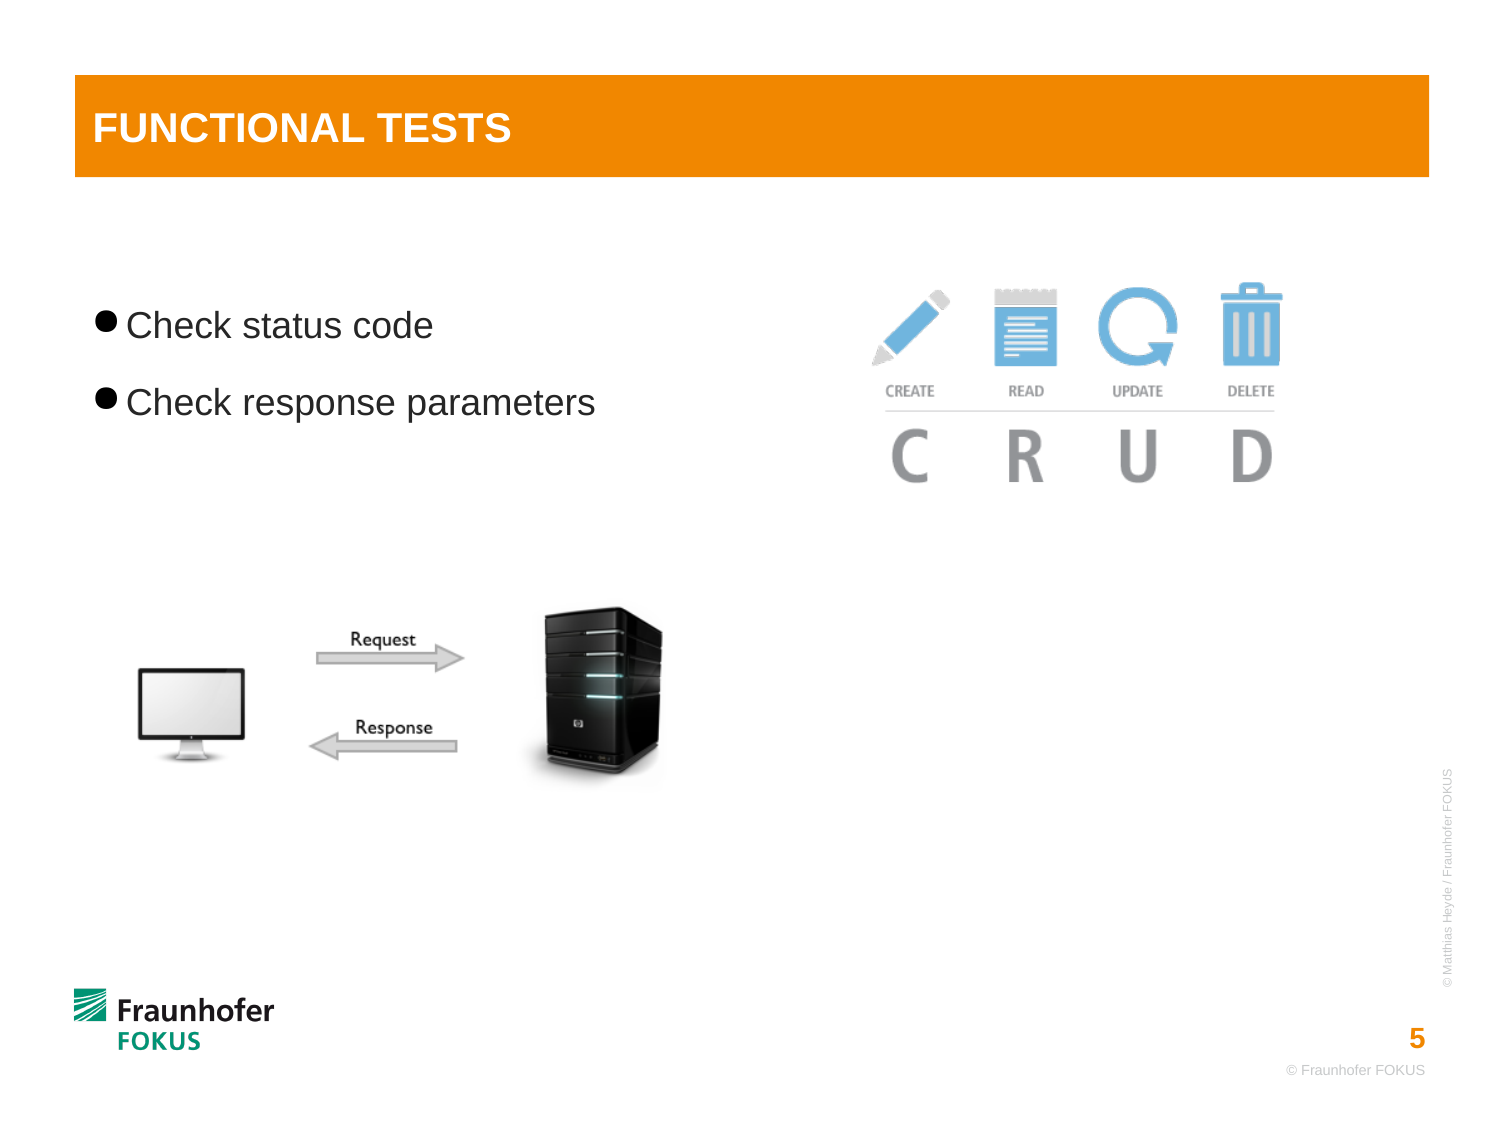

# Functional tests
Check status code
Check response parameters
©Matthias Heyde / Fraunhofer FOKUS
© Matthias Heyde / Fraunhofer FOKUS
© Fraunhofer FOKUS